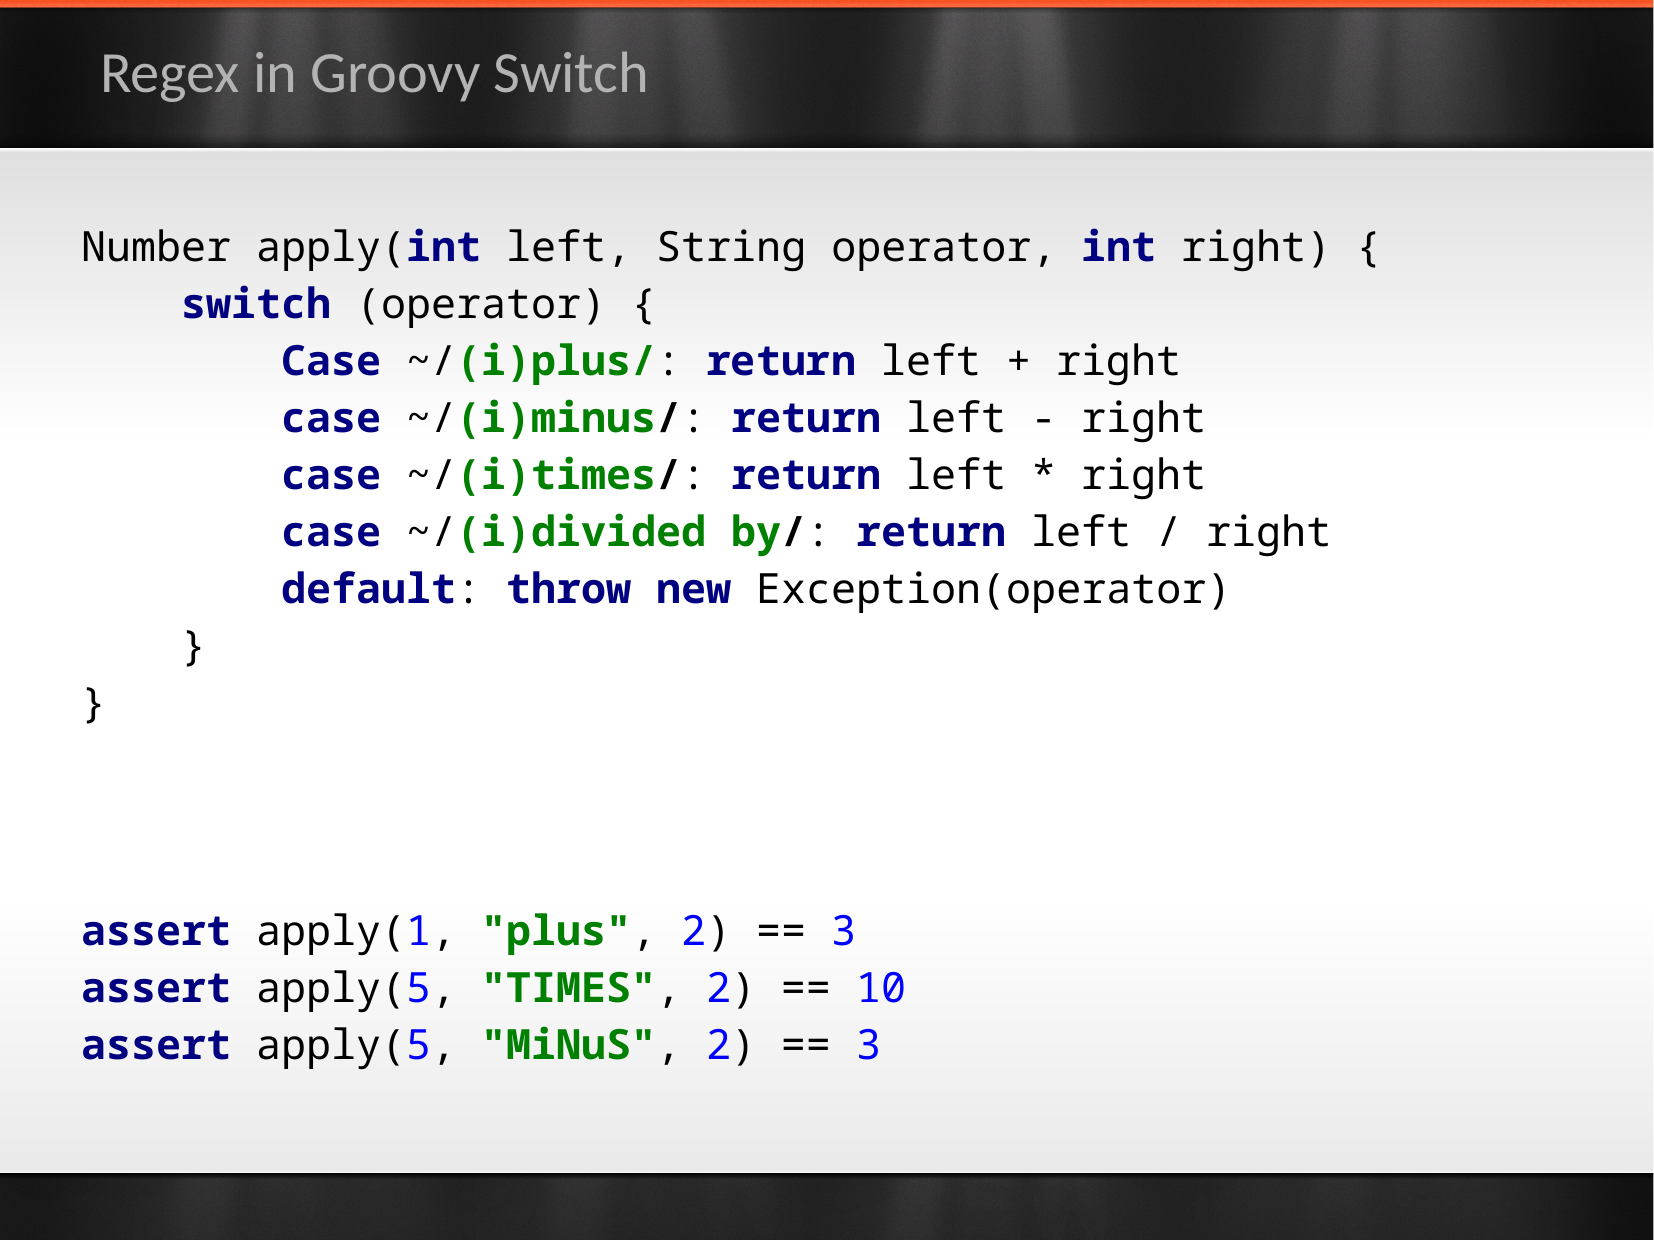

# Regex in Groovy Switch
Number apply(int left, String operator, int right) {
 switch (operator) {
 Case ~/(i)plus/: return left + right
 case ~/(i)minus/: return left - right
 case ~/(i)times/: return left * right
 case ~/(i)divided by/: return left / right
 default: throw new Exception(operator)
 }
}
assert apply(1, "plus", 2) == 3
assert apply(5, "TIMES", 2) == 10
assert apply(5, "MiNuS", 2) == 3